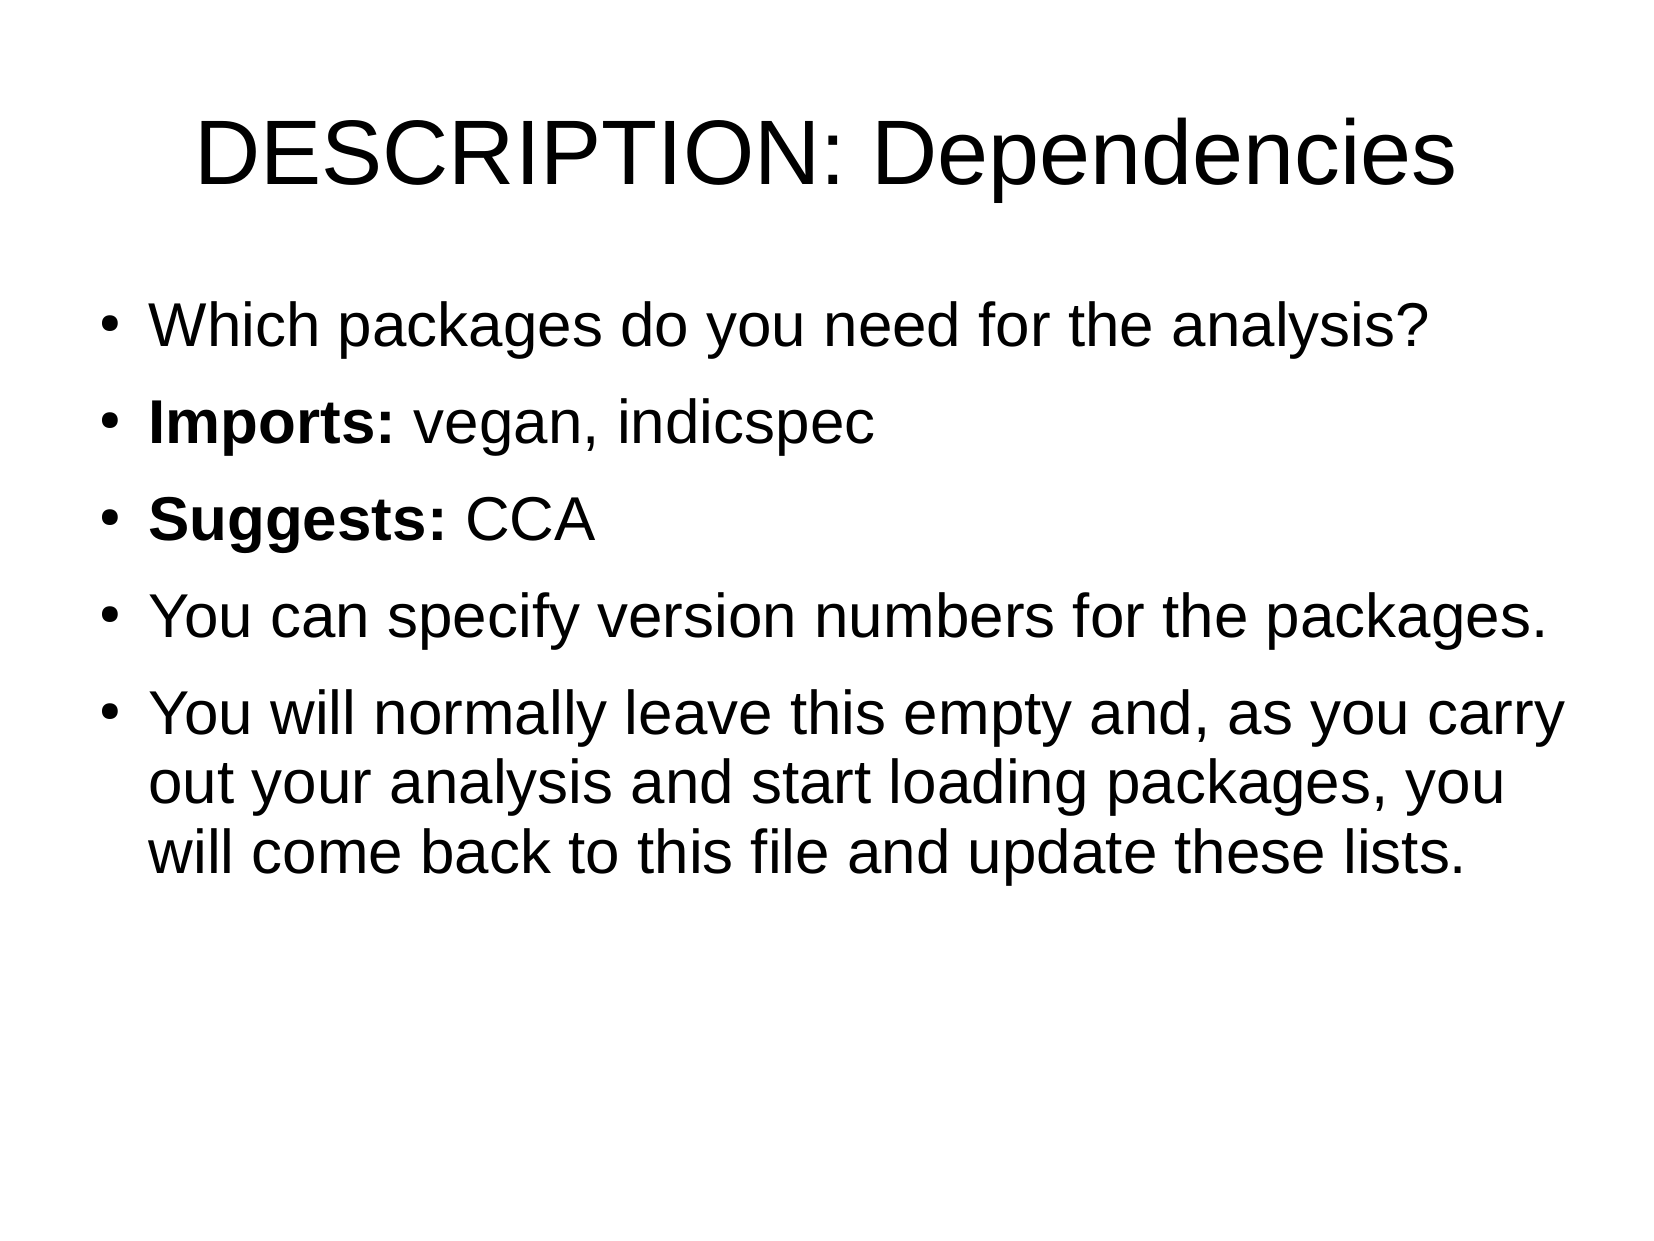

# DESCRIPTION: Dependencies
Which packages do you need for the analysis?
Imports: vegan, indicspec
Suggests: CCA
You can specify version numbers for the packages.
You will normally leave this empty and, as you carry out your analysis and start loading packages, you will come back to this file and update these lists.